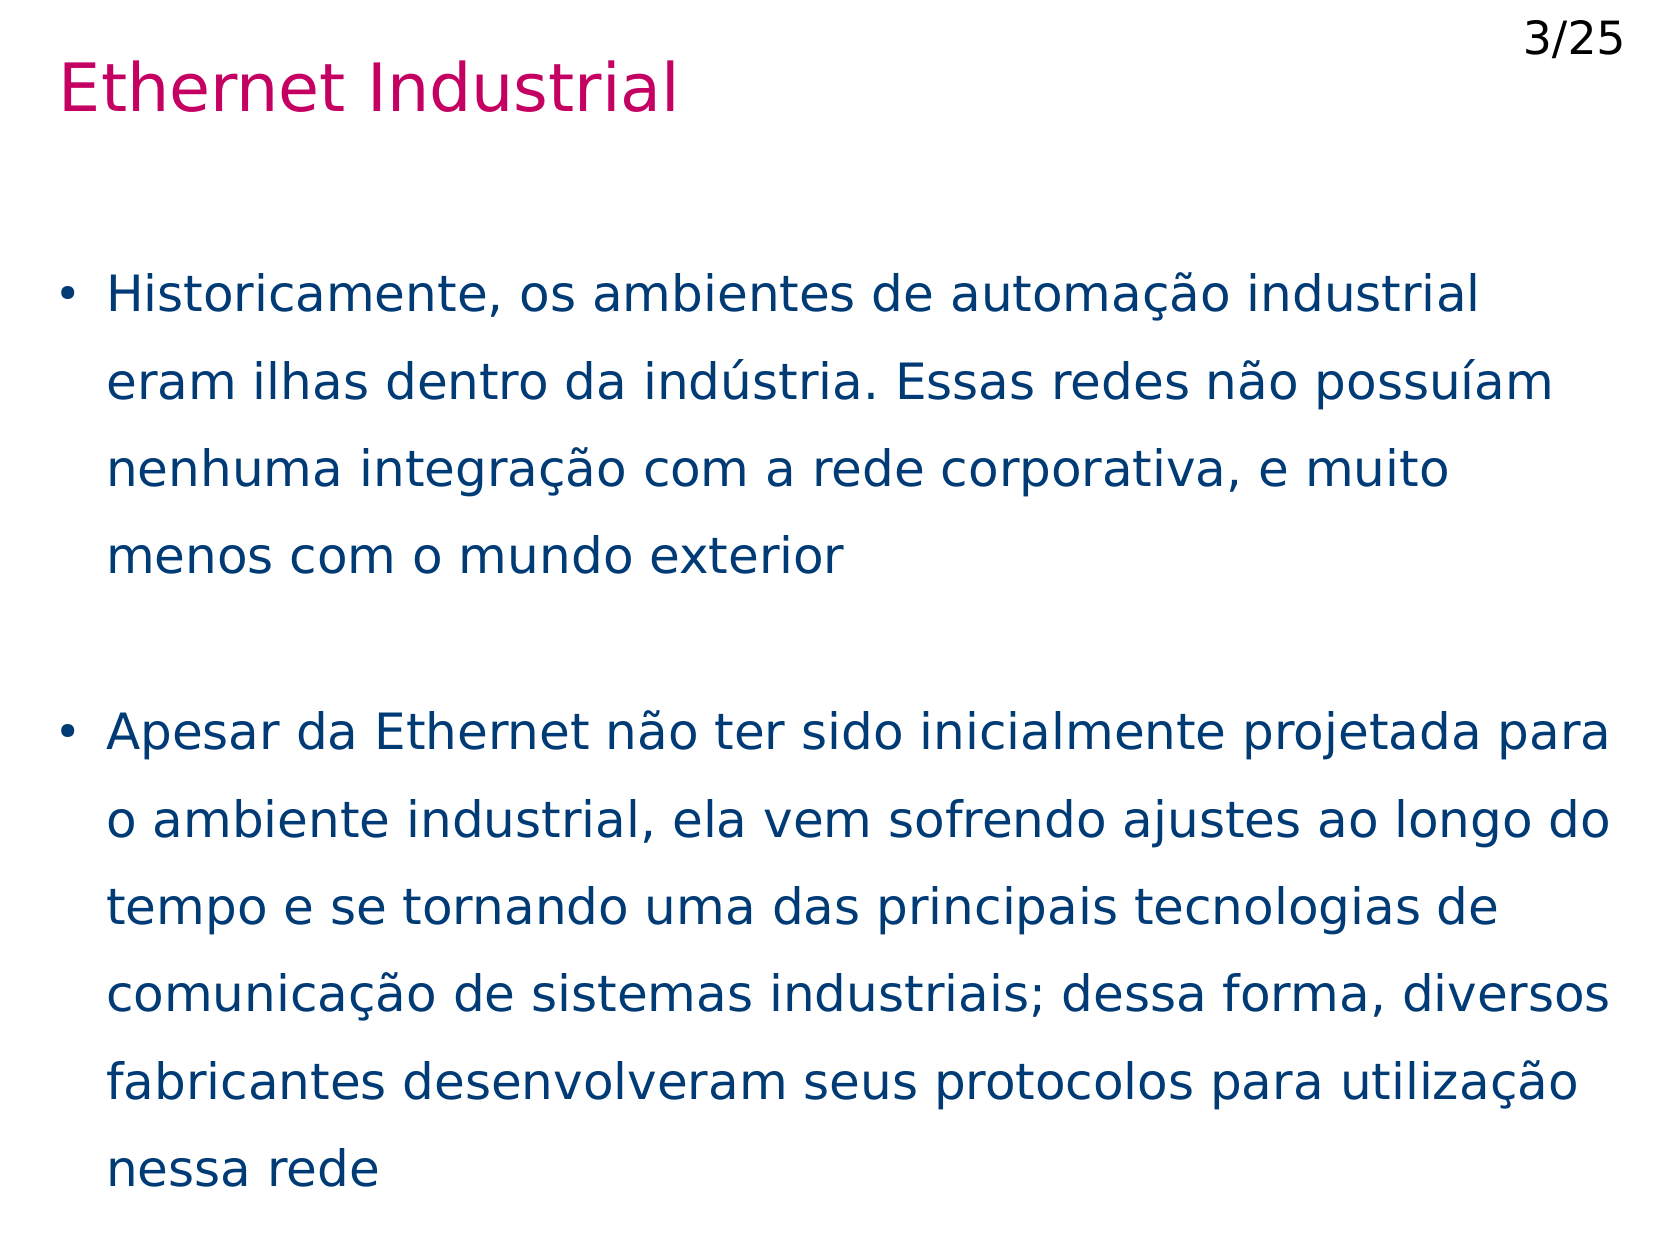

3
# Ethernet Industrial
Historicamente, os ambientes de automação industrial eram ilhas dentro da indústria. Essas redes não possuíam nenhuma integração com a rede corporativa, e muito menos com o mundo exterior
Apesar da Ethernet não ter sido inicialmente projetada para o ambiente industrial, ela vem sofrendo ajustes ao longo do tempo e se tornando uma das principais tecnologias de comunicação de sistemas industriais; dessa forma, diversos fabricantes desenvolveram seus protocolos para utilização nessa rede